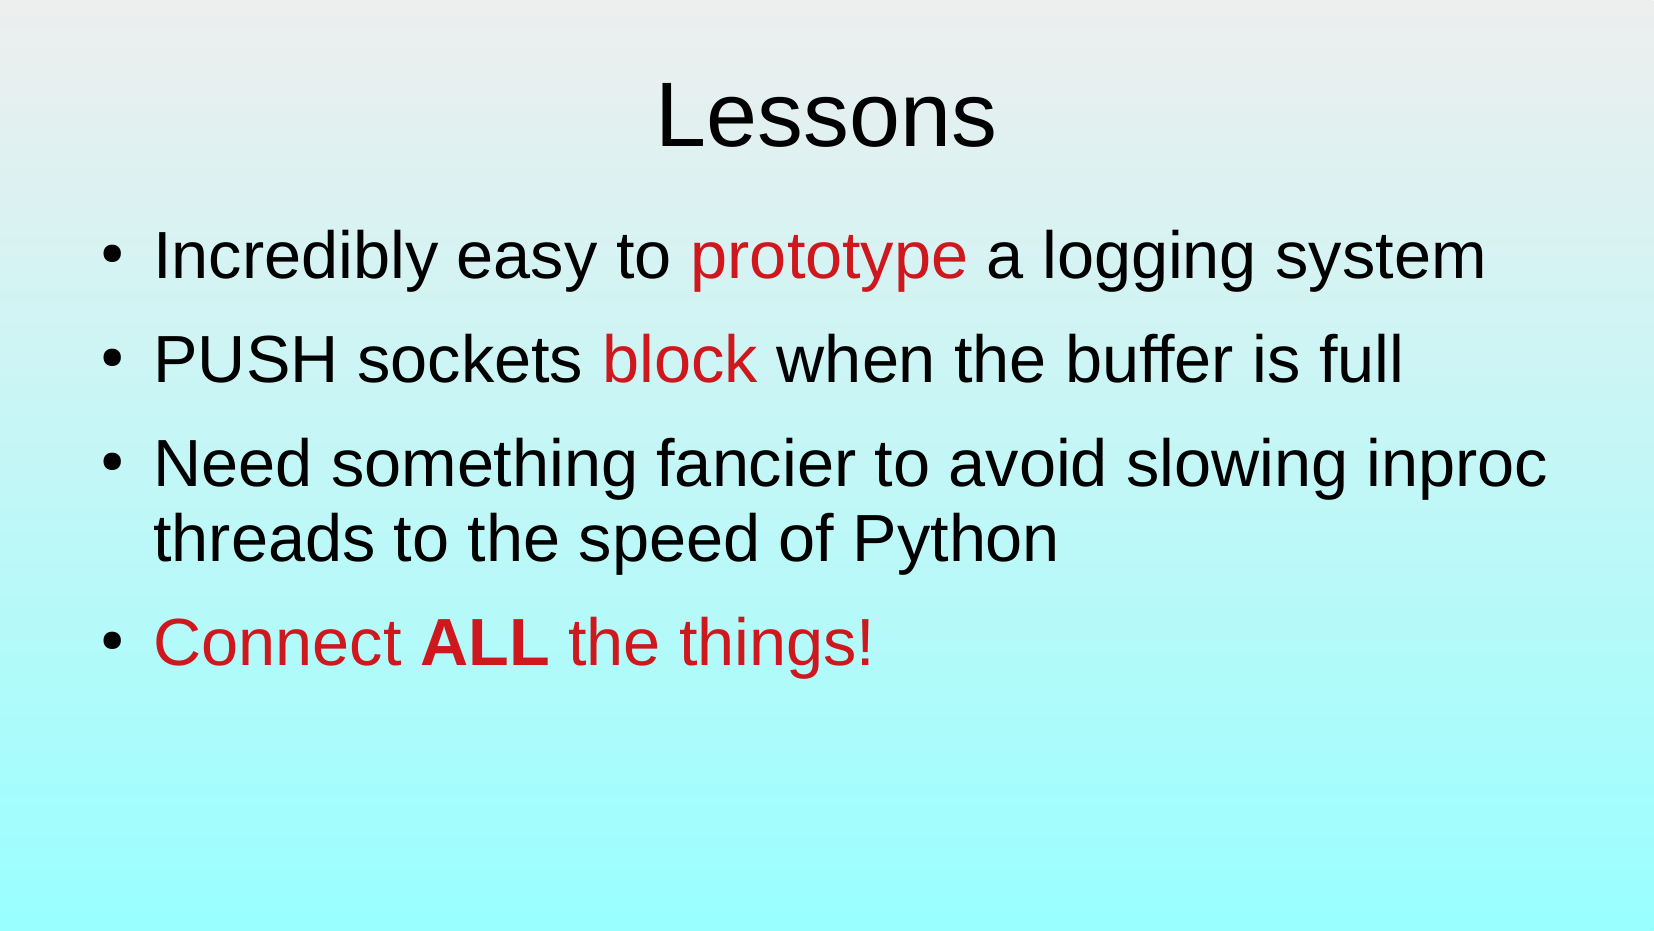

# Lessons
Incredibly easy to prototype a logging system
PUSH sockets block when the buffer is full
Need something fancier to avoid slowing inproc threads to the speed of Python
Connect ALL the things!